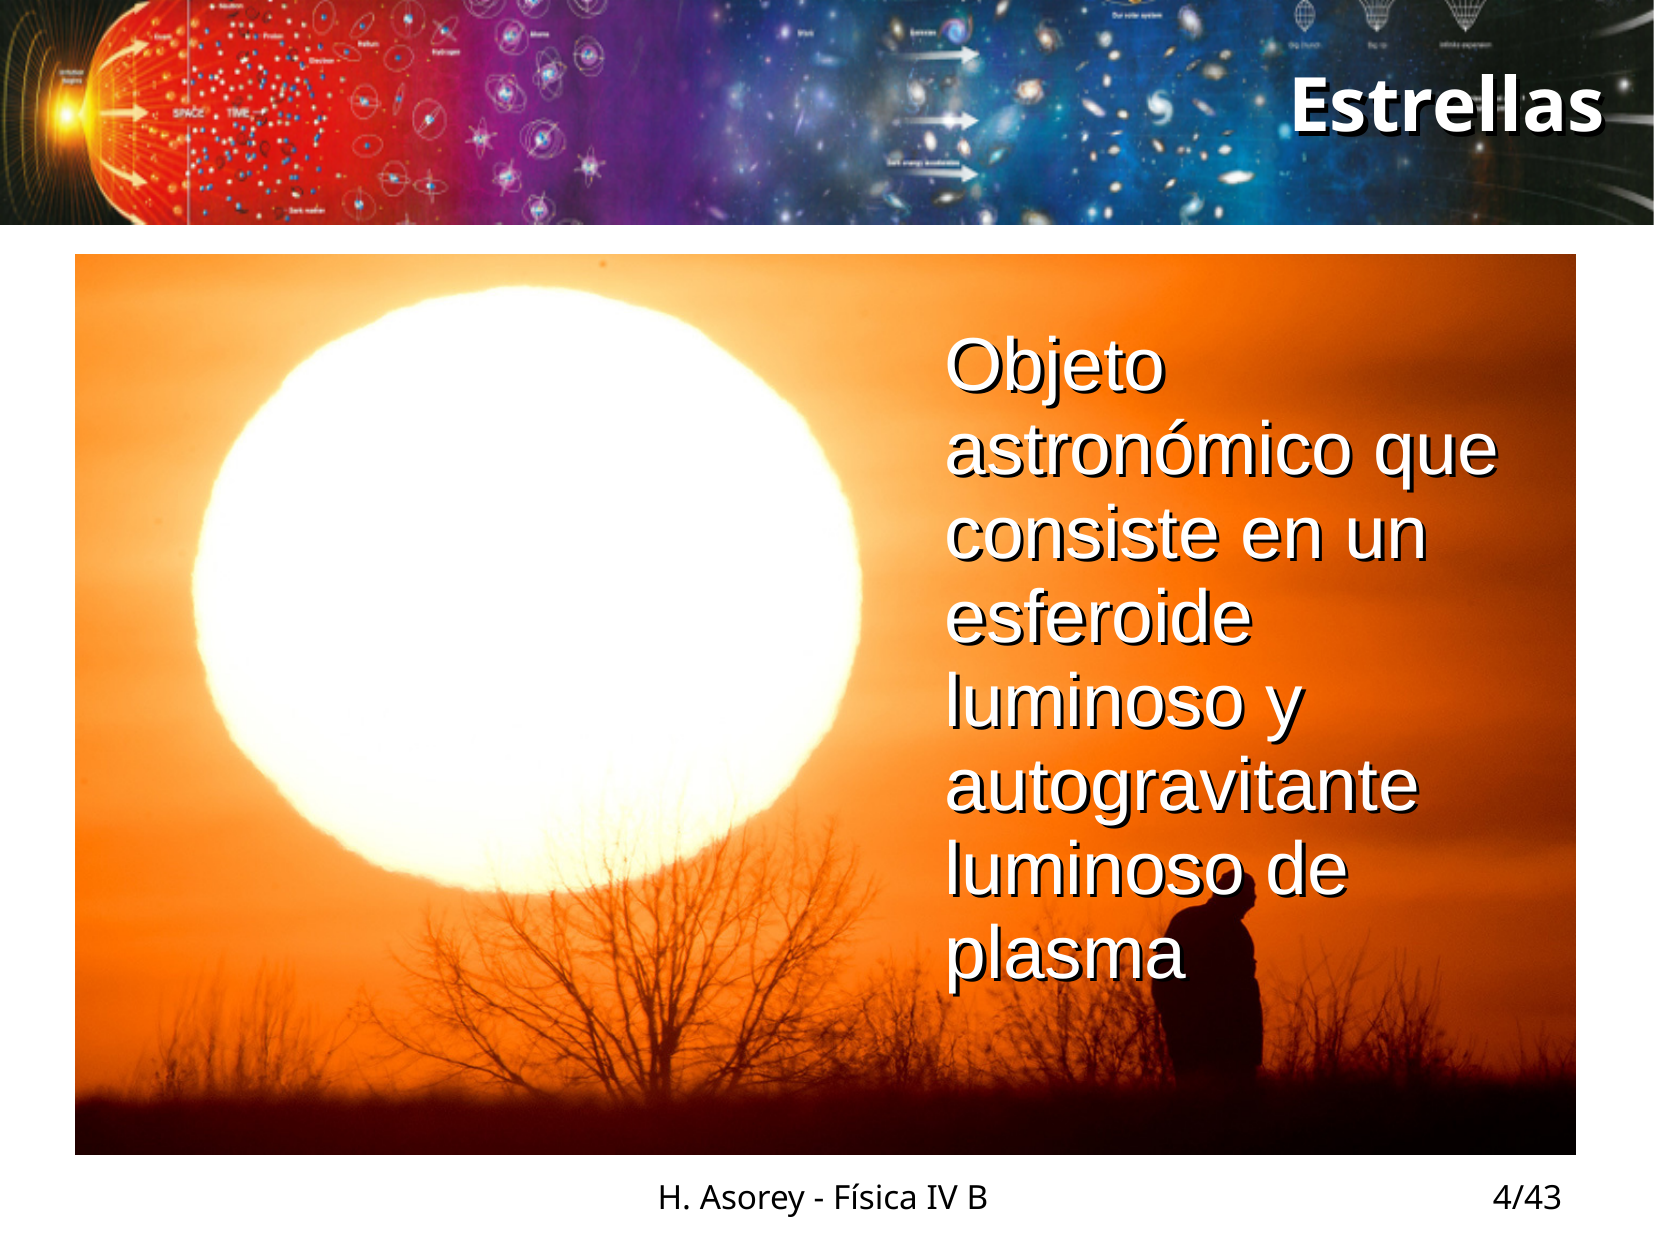

# Estrellas
Objeto astronómico que consiste en un esferoide luminoso y autogravitante luminoso de plasma
H. Asorey - Física IV B
4